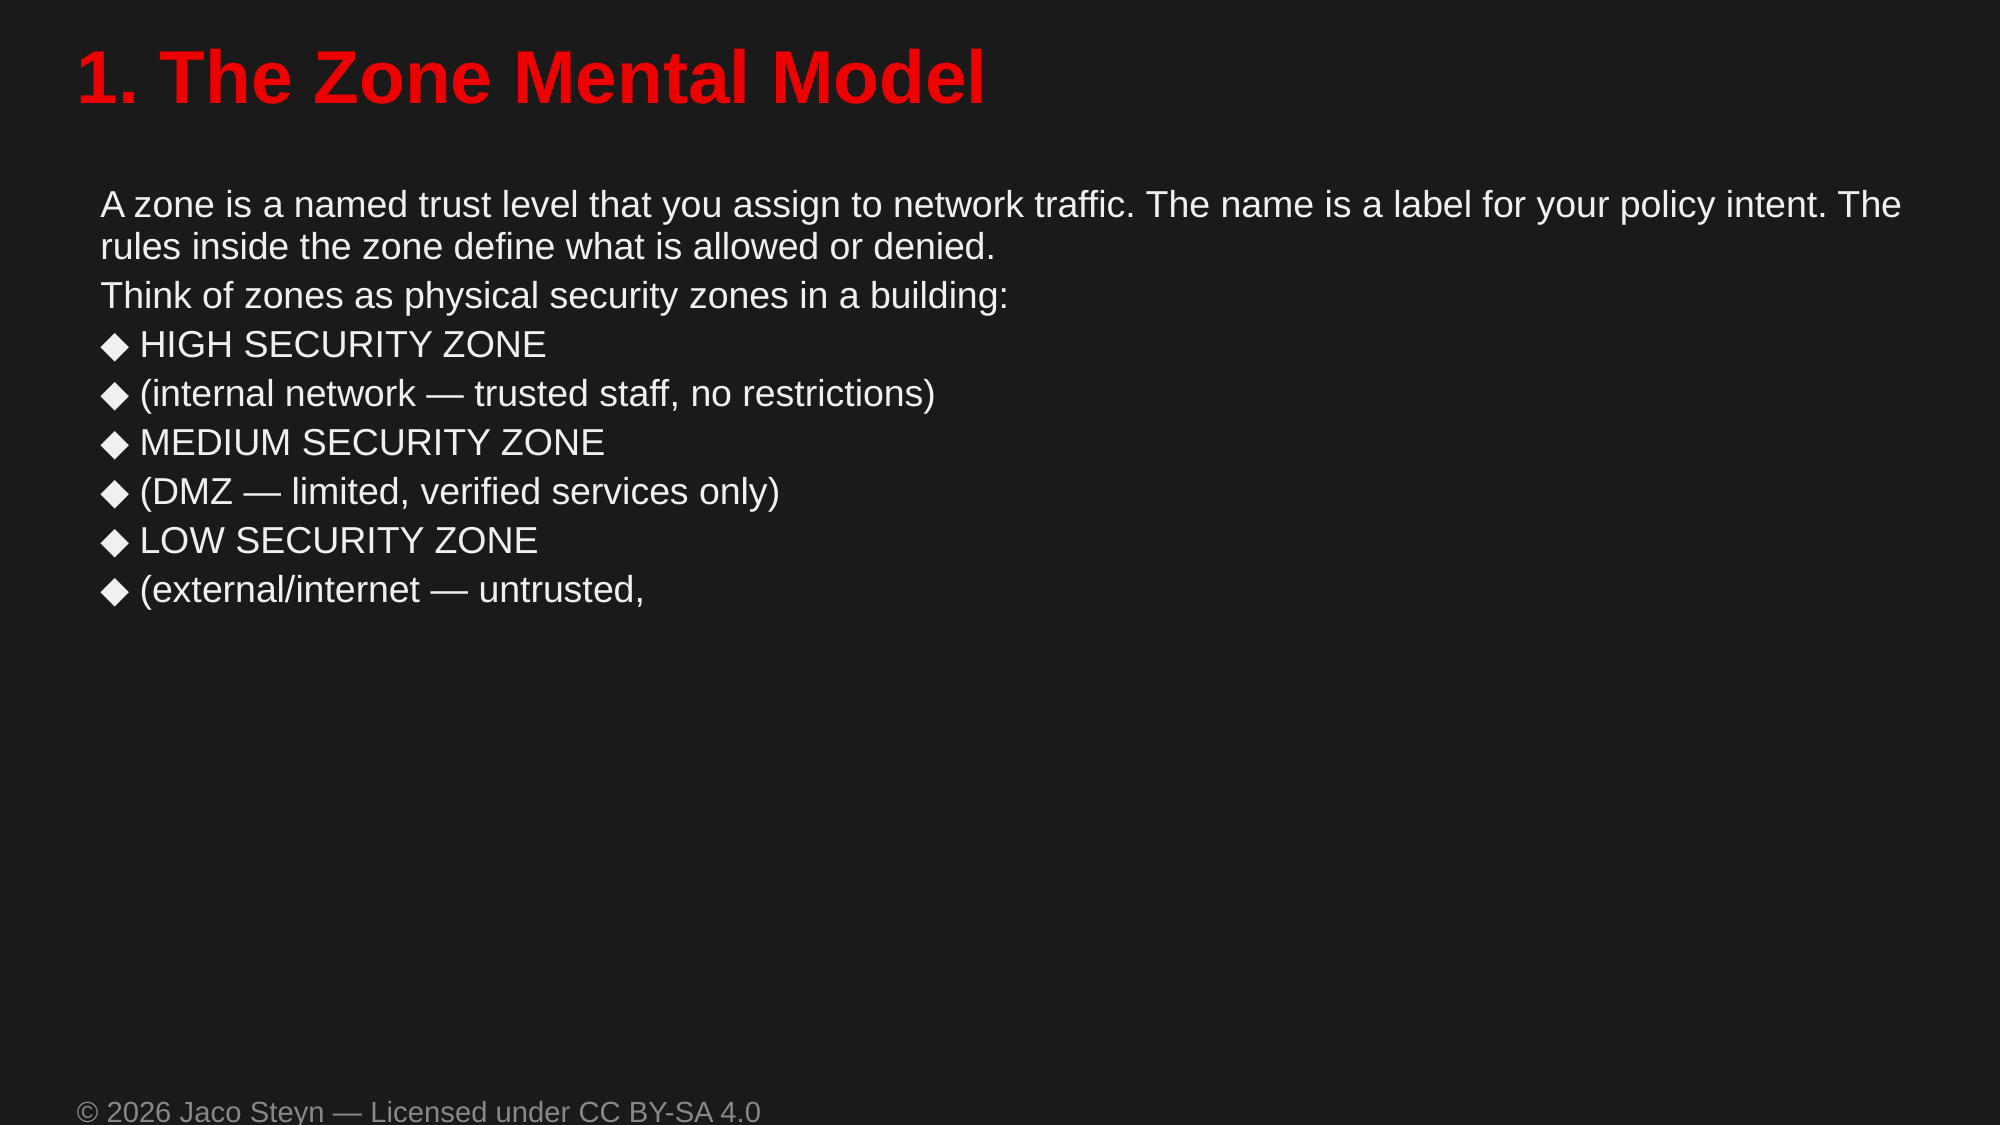

1. The Zone Mental Model
A zone is a named trust level that you assign to network traffic. The name is a label for your policy intent. The rules inside the zone define what is allowed or denied.
Think of zones as physical security zones in a building:
◆ HIGH SECURITY ZONE
◆ (internal network — trusted staff, no restrictions)
◆ MEDIUM SECURITY ZONE
◆ (DMZ — limited, verified services only)
◆ LOW SECURITY ZONE
◆ (external/internet — untrusted,
© 2026 Jaco Steyn — Licensed under CC BY-SA 4.0